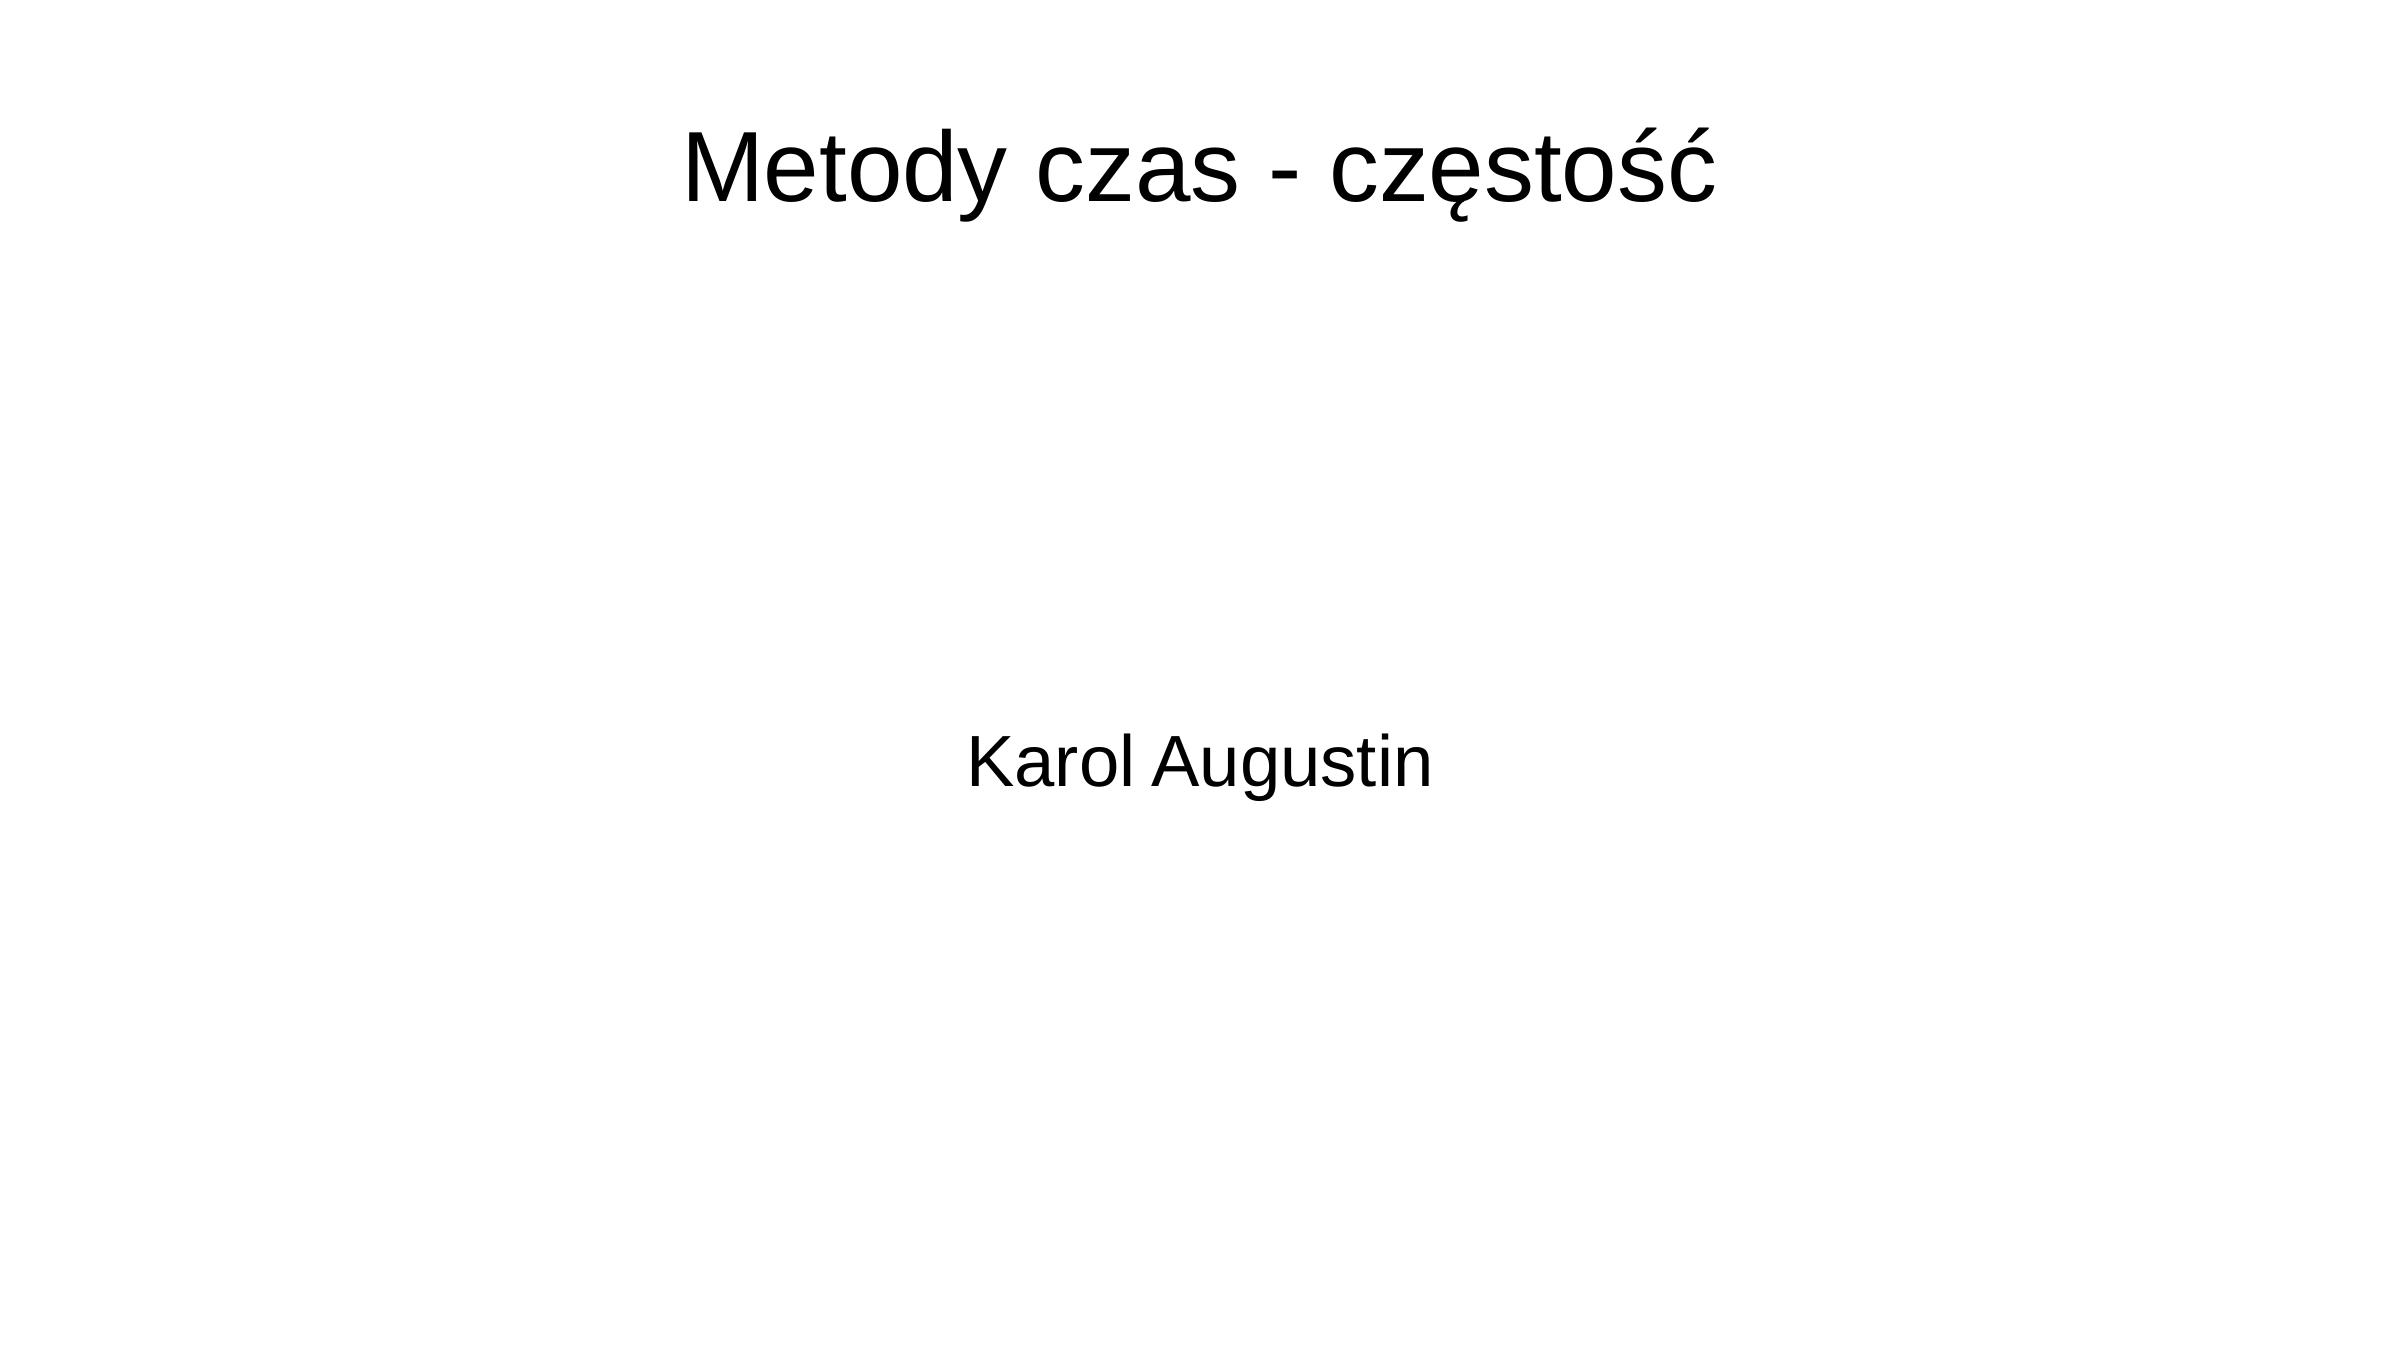

# Metody czas - częstość
Karol Augustin